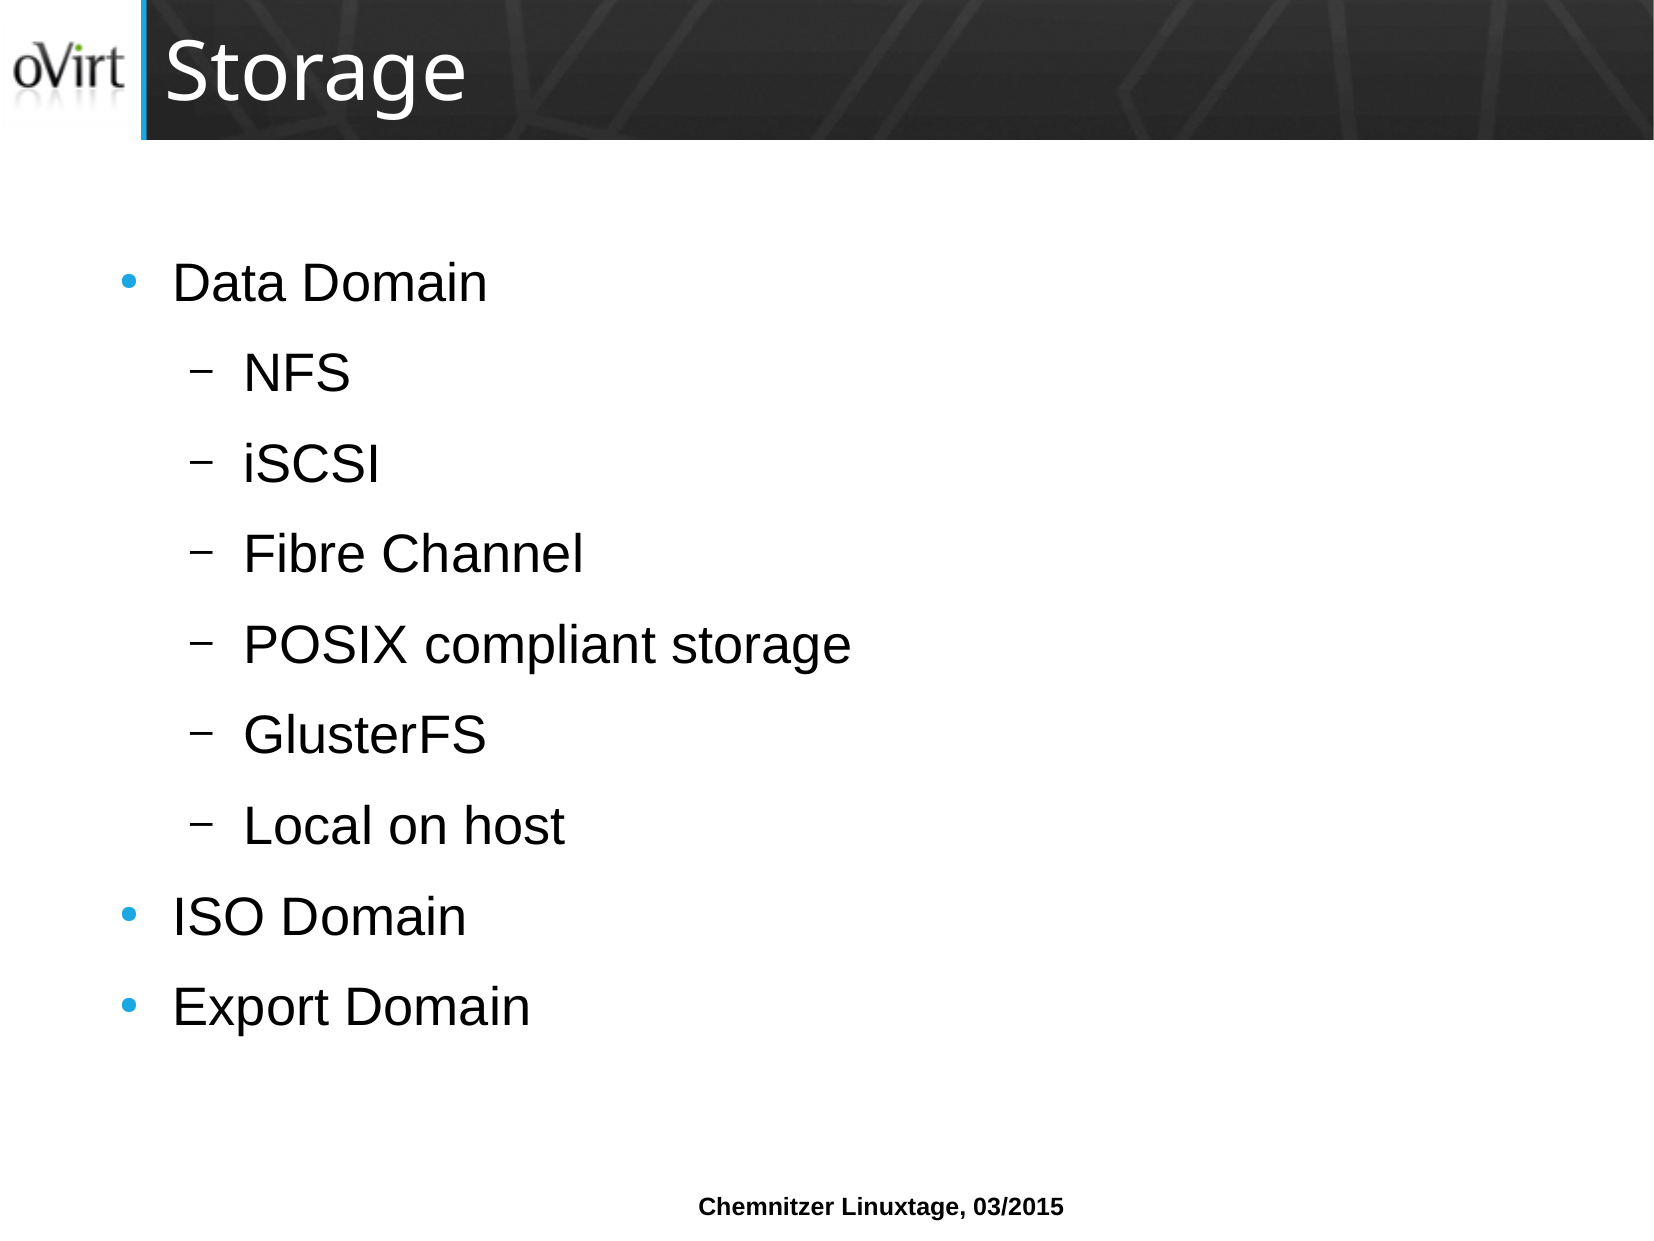

# Storage
Data Domain
NFS
iSCSI
Fibre Channel
POSIX compliant storage
GlusterFS
Local on host
ISO Domain
Export Domain